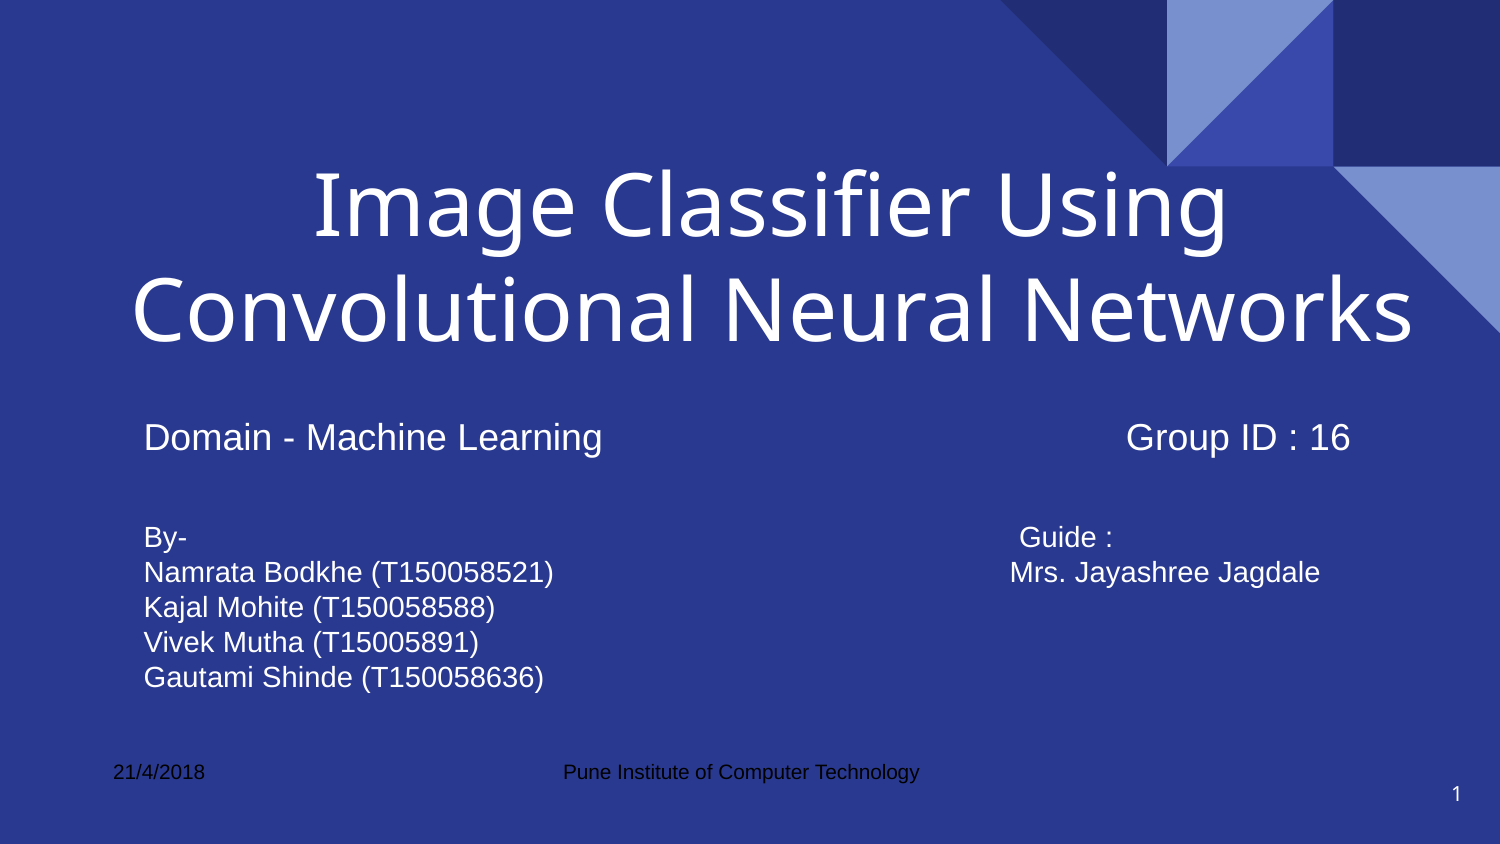

# Image Classifier Using Convolutional Neural Networks
Domain - Machine Learning Group ID : 16
By- Guide :
Namrata Bodkhe (T150058521)						 Mrs. Jayashree Jagdale
Kajal Mohite (T150058588)
Vivek Mutha (T15005891)
Gautami Shinde (T150058636)